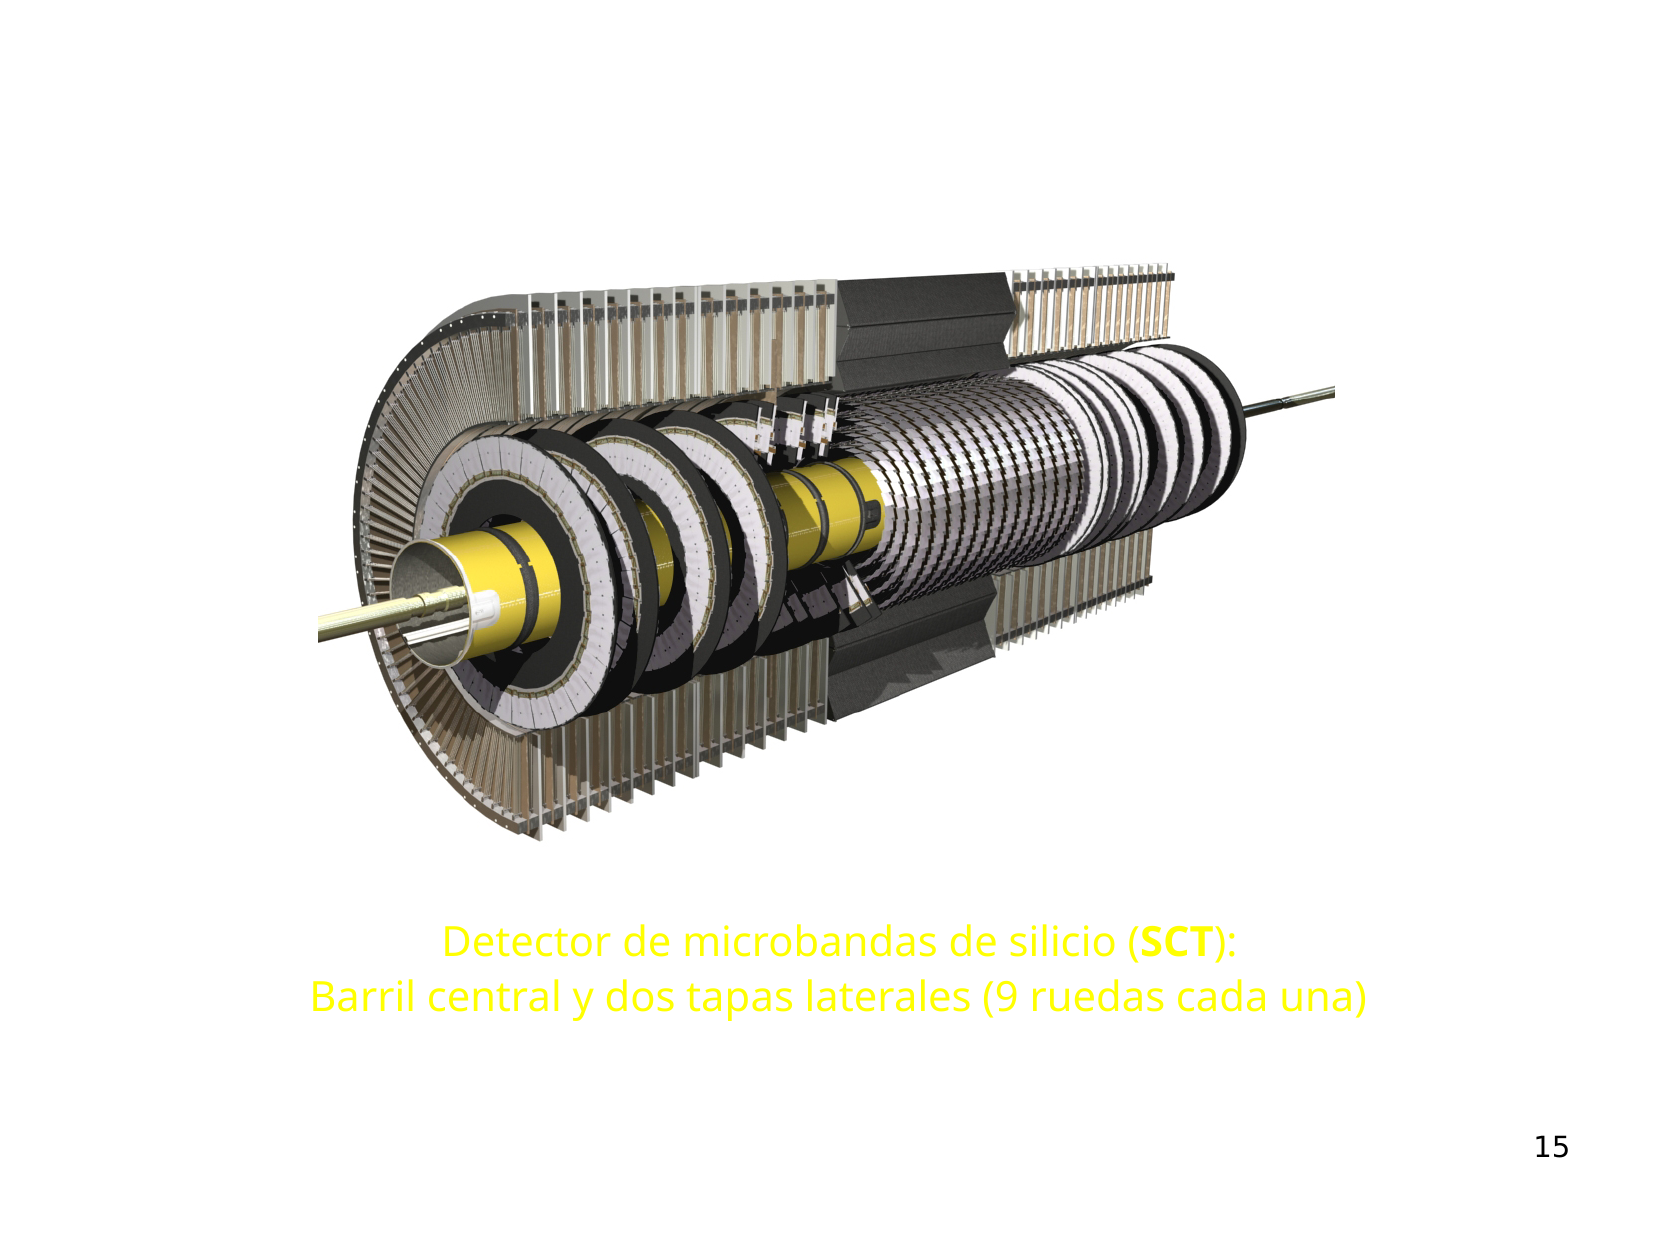

Detector interno
 Detector de microbandas de silicio (SCT):
 Barril central y dos tapas laterales (9 ruedas cada una)
15